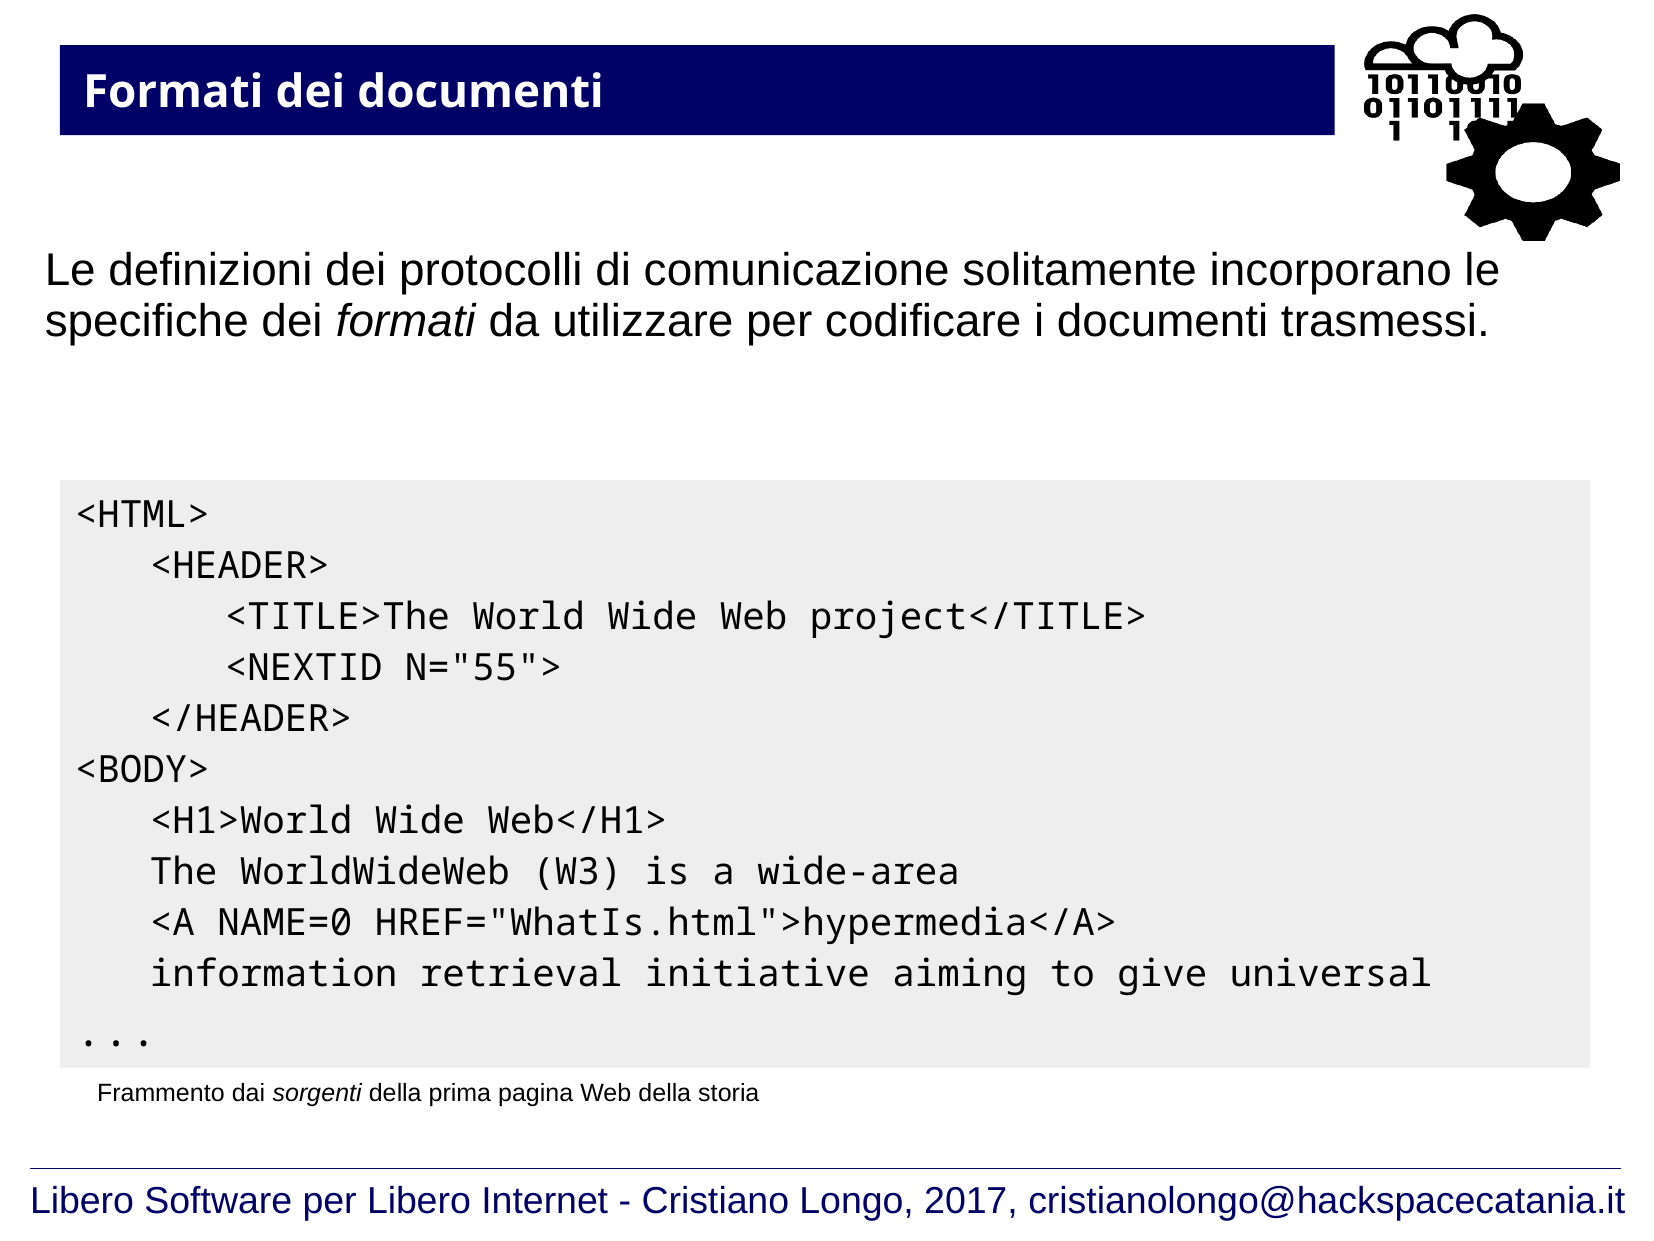

# Formati dei documenti
Le definizioni dei protocolli di comunicazione solitamente incorporano le specifiche dei formati da utilizzare per codificare i documenti trasmessi.
<HTML>
	<HEADER>
		<TITLE>The World Wide Web project</TITLE>
		<NEXTID N="55">
	</HEADER>
<BODY>
	<H1>World Wide Web</H1>
	The WorldWideWeb (W3) is a wide-area
	<A NAME=0 HREF="WhatIs.html">hypermedia</A>
	information retrieval initiative aiming to give universal
...
Frammento dai sorgenti della prima pagina Web della storia
Libero Software per Libero Internet - Cristiano Longo, 2017, cristianolongo@hackspacecatania.it